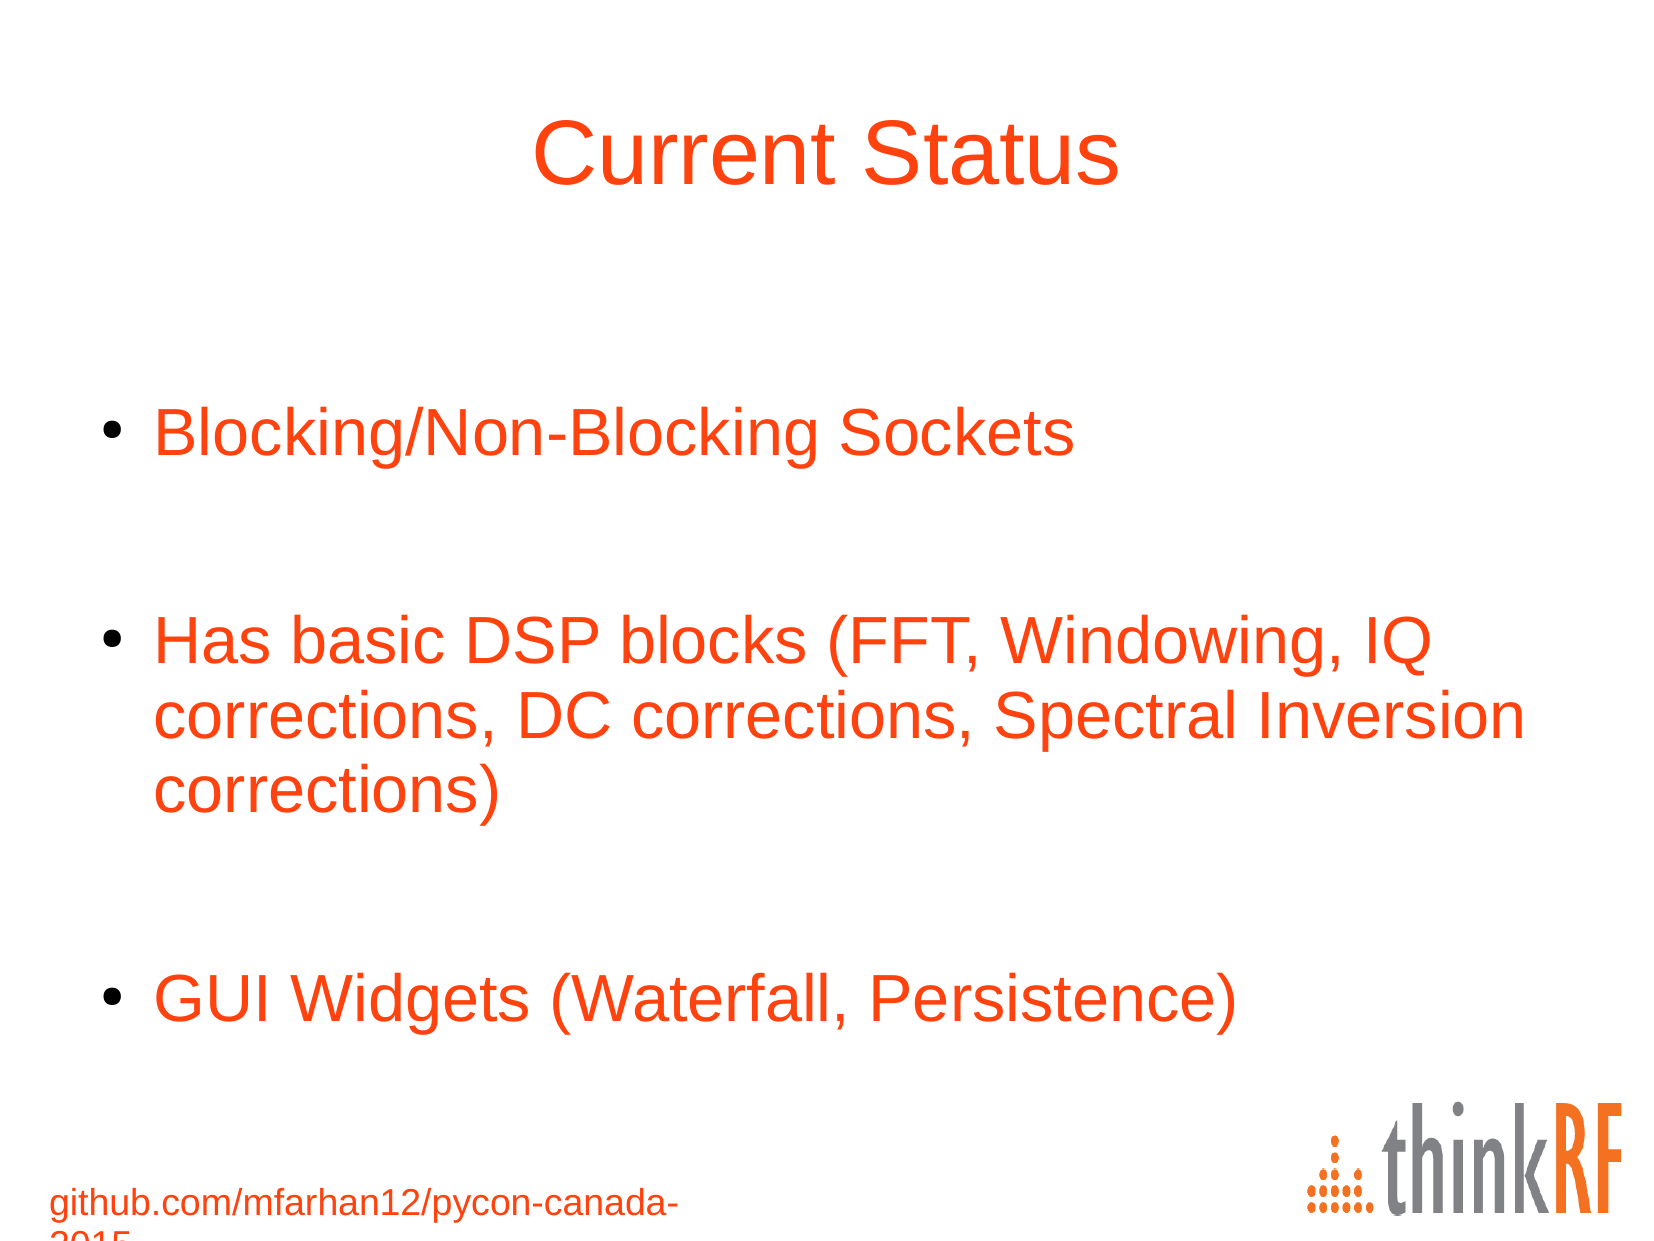

Current Status
# Blocking/Non-Blocking Sockets
Has basic DSP blocks (FFT, Windowing, IQ corrections, DC corrections, Spectral Inversion corrections)
GUI Widgets (Waterfall, Persistence)